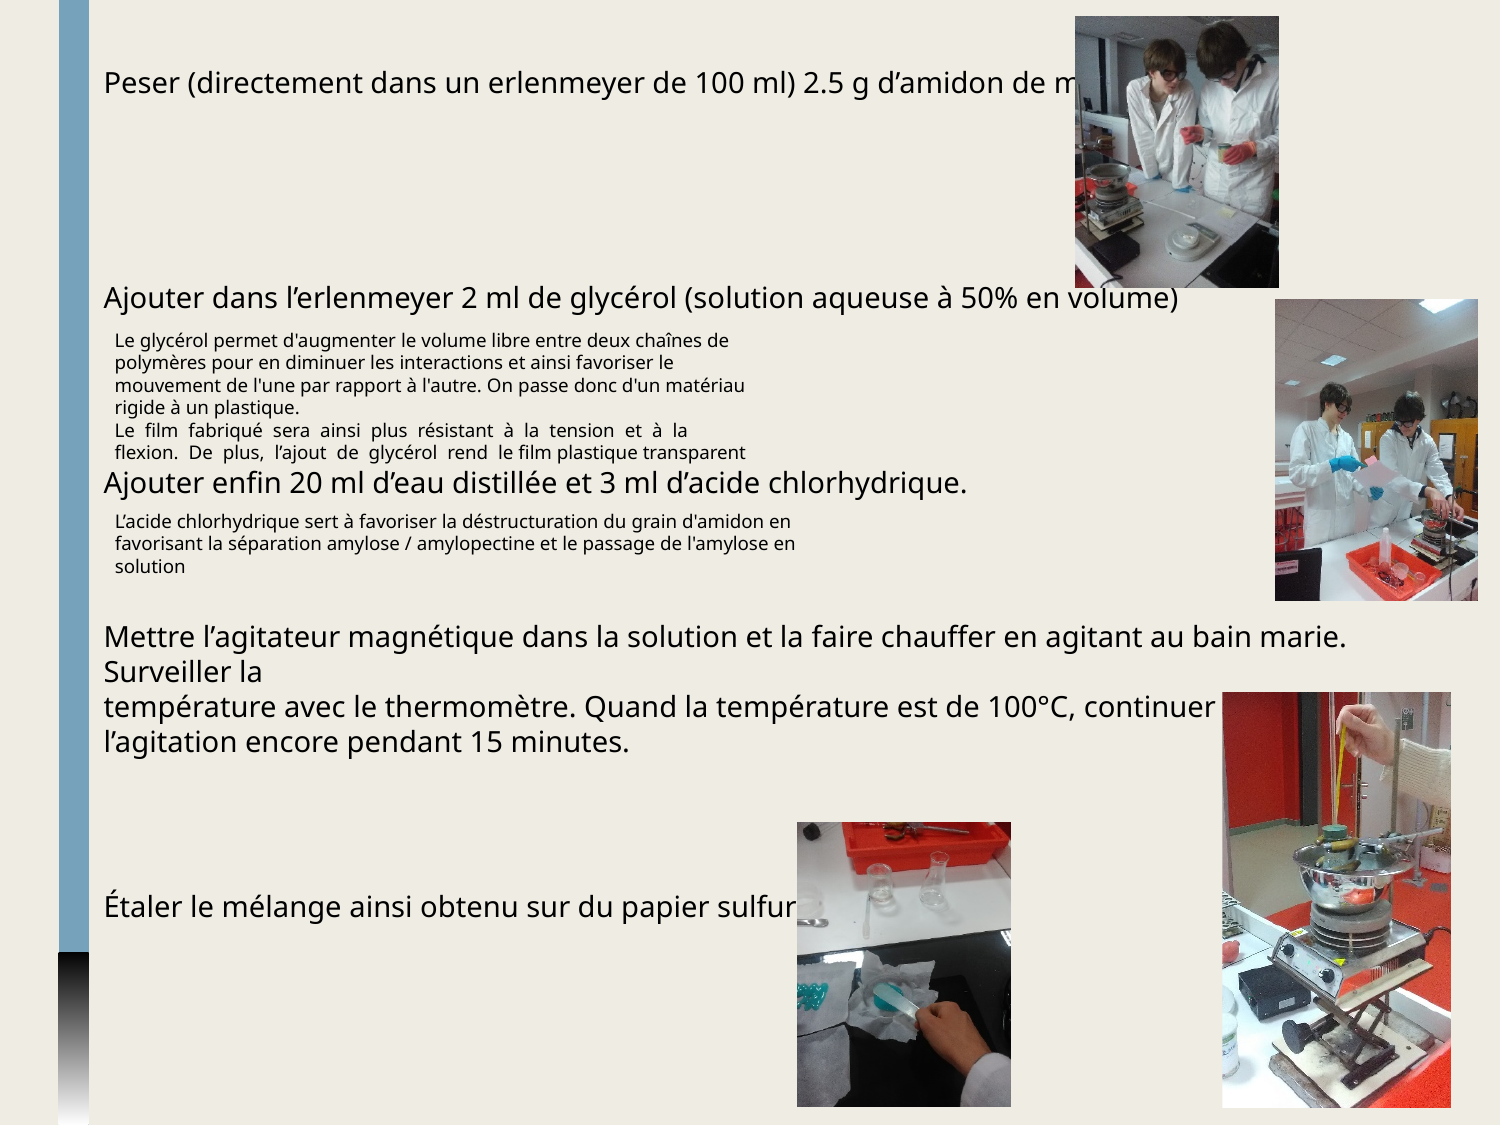

Peser (directement dans un erlenmeyer de 100 ml) 2.5 g d’amidon de maïs
Ajouter dans l’erlenmeyer 2 ml de glycérol (solution aqueuse à 50% en volume)
Ajouter enfin 20 ml d’eau distillée et 3 ml d’acide chlorhydrique.
Mettre l’agitateur magnétique dans la solution et la faire chauffer en agitant au bain marie. Surveiller la
température avec le thermomètre. Quand la température est de 100°C, continuer le chauffage et l’agitation encore pendant 15 minutes.
Étaler le mélange ainsi obtenu sur du papier sulfurisé
Le glycérol permet d'augmenter le volume libre entre deux chaînes de polymères pour en diminuer les interactions et ainsi favoriser le mouvement de l'une par rapport à l'autre. On passe donc d'un matériau rigide à un plastique.
Le film fabriqué sera ainsi plus résistant à la tension et à la flexion. De plus, l’ajout de glycérol rend le film plastique transparent
L’acide chlorhydrique sert à favoriser la déstructuration du grain d'amidon en favorisant la séparation amylose / amylopectine et le passage de l'amylose en solution